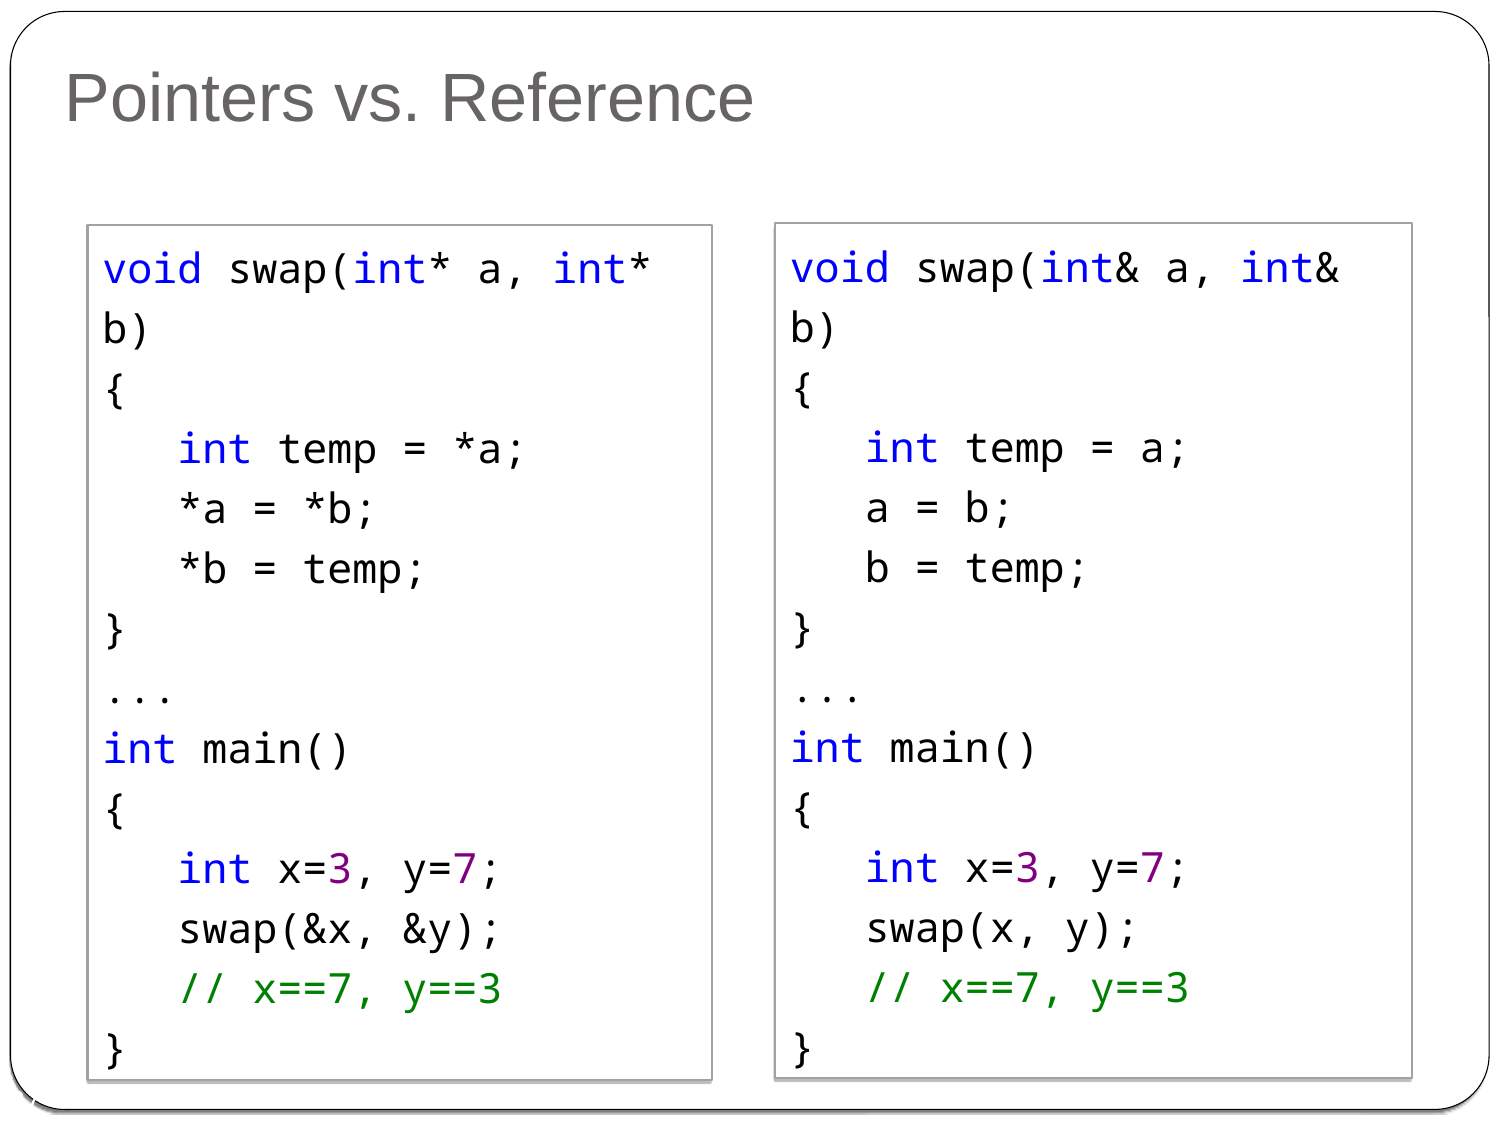

# Pointers vs. Reference
void swap(int& a, int& b)
{
   int temp = a;
   a = b;
   b = temp;
}
...
int main()
{
   int x=3, y=7;
   swap(x, y);
   // x==7, y==3
}
void swap(int* a, int* b)
{
   int temp = *a;
   *a = *b;
   *b = temp;
}
...
int main()
{
   int x=3, y=7;
   swap(&x, &y);
   // x==7, y==3
}